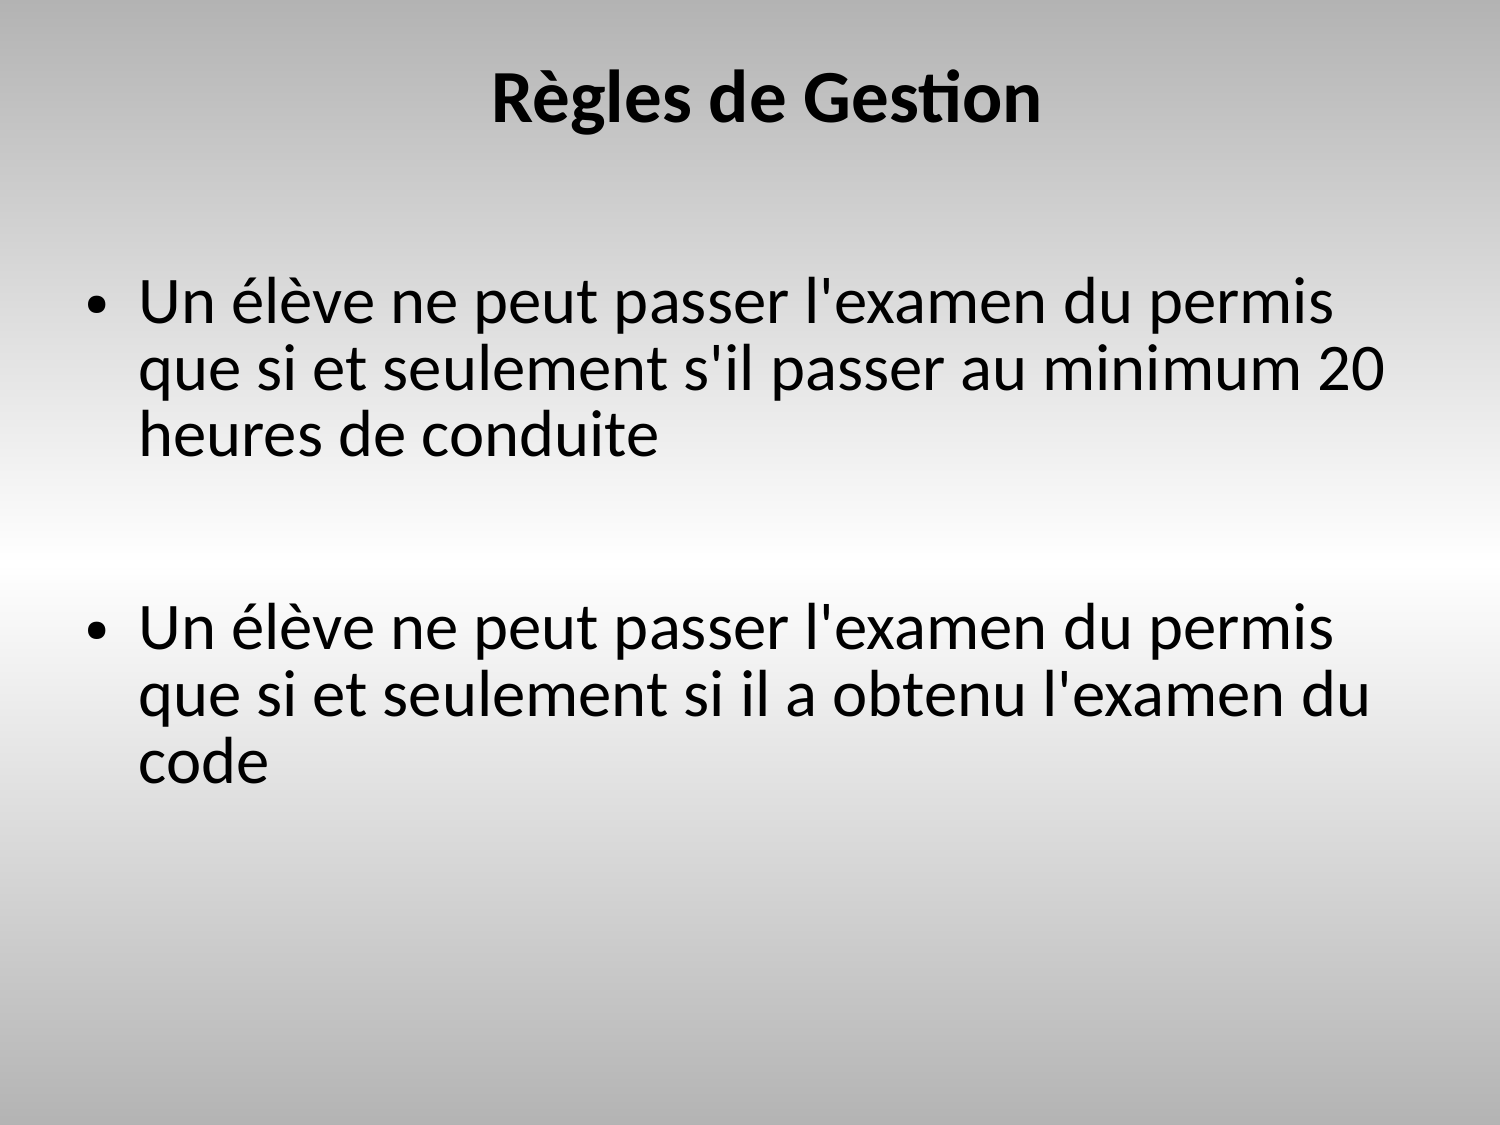

# Règles de Gestion
Un élève ne peut passer l'examen du permis que si et seulement s'il passer au minimum 20 heures de conduite
Un élève ne peut passer l'examen du permis que si et seulement si il a obtenu l'examen du code